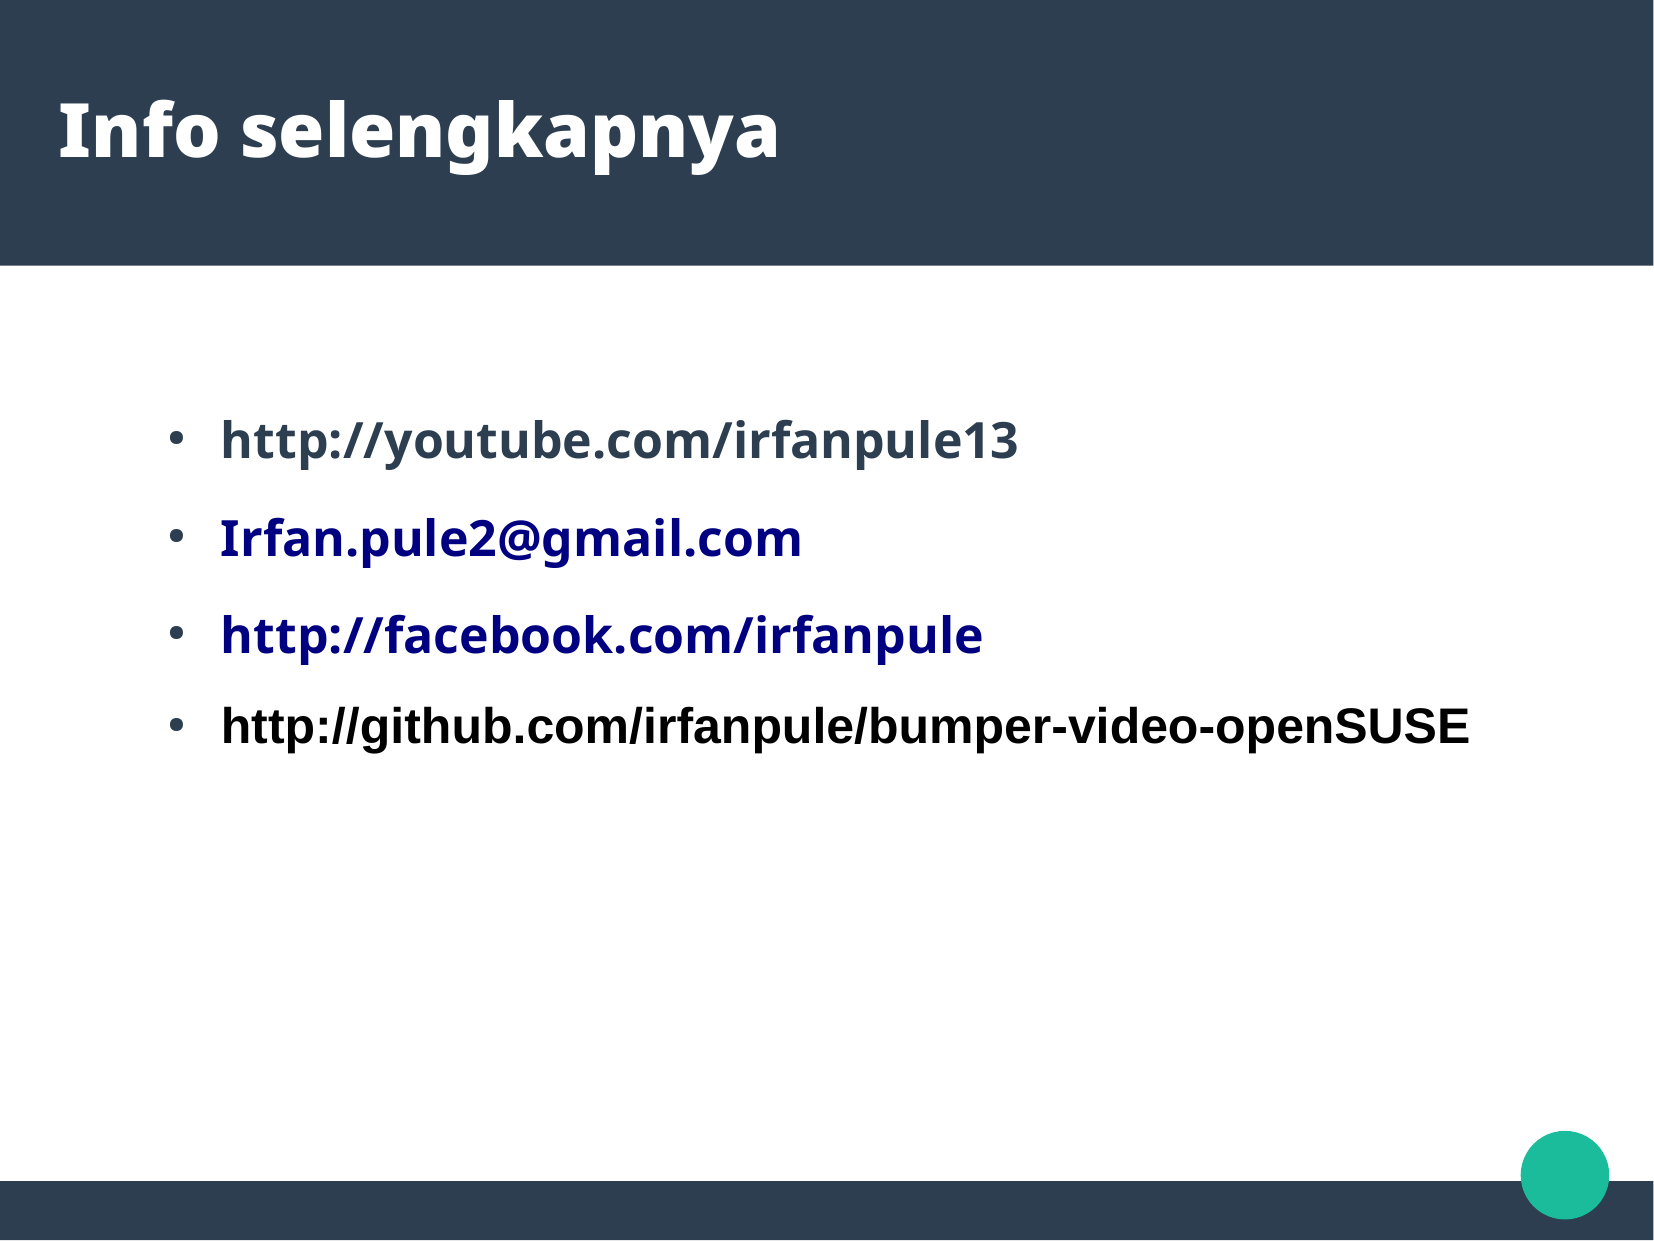

# Info selengkapnya
http://youtube.com/irfanpule13
Irfan.pule2@gmail.com
http://facebook.com/irfanpule
http://github.com/irfanpule/bumper-video-openSUSE